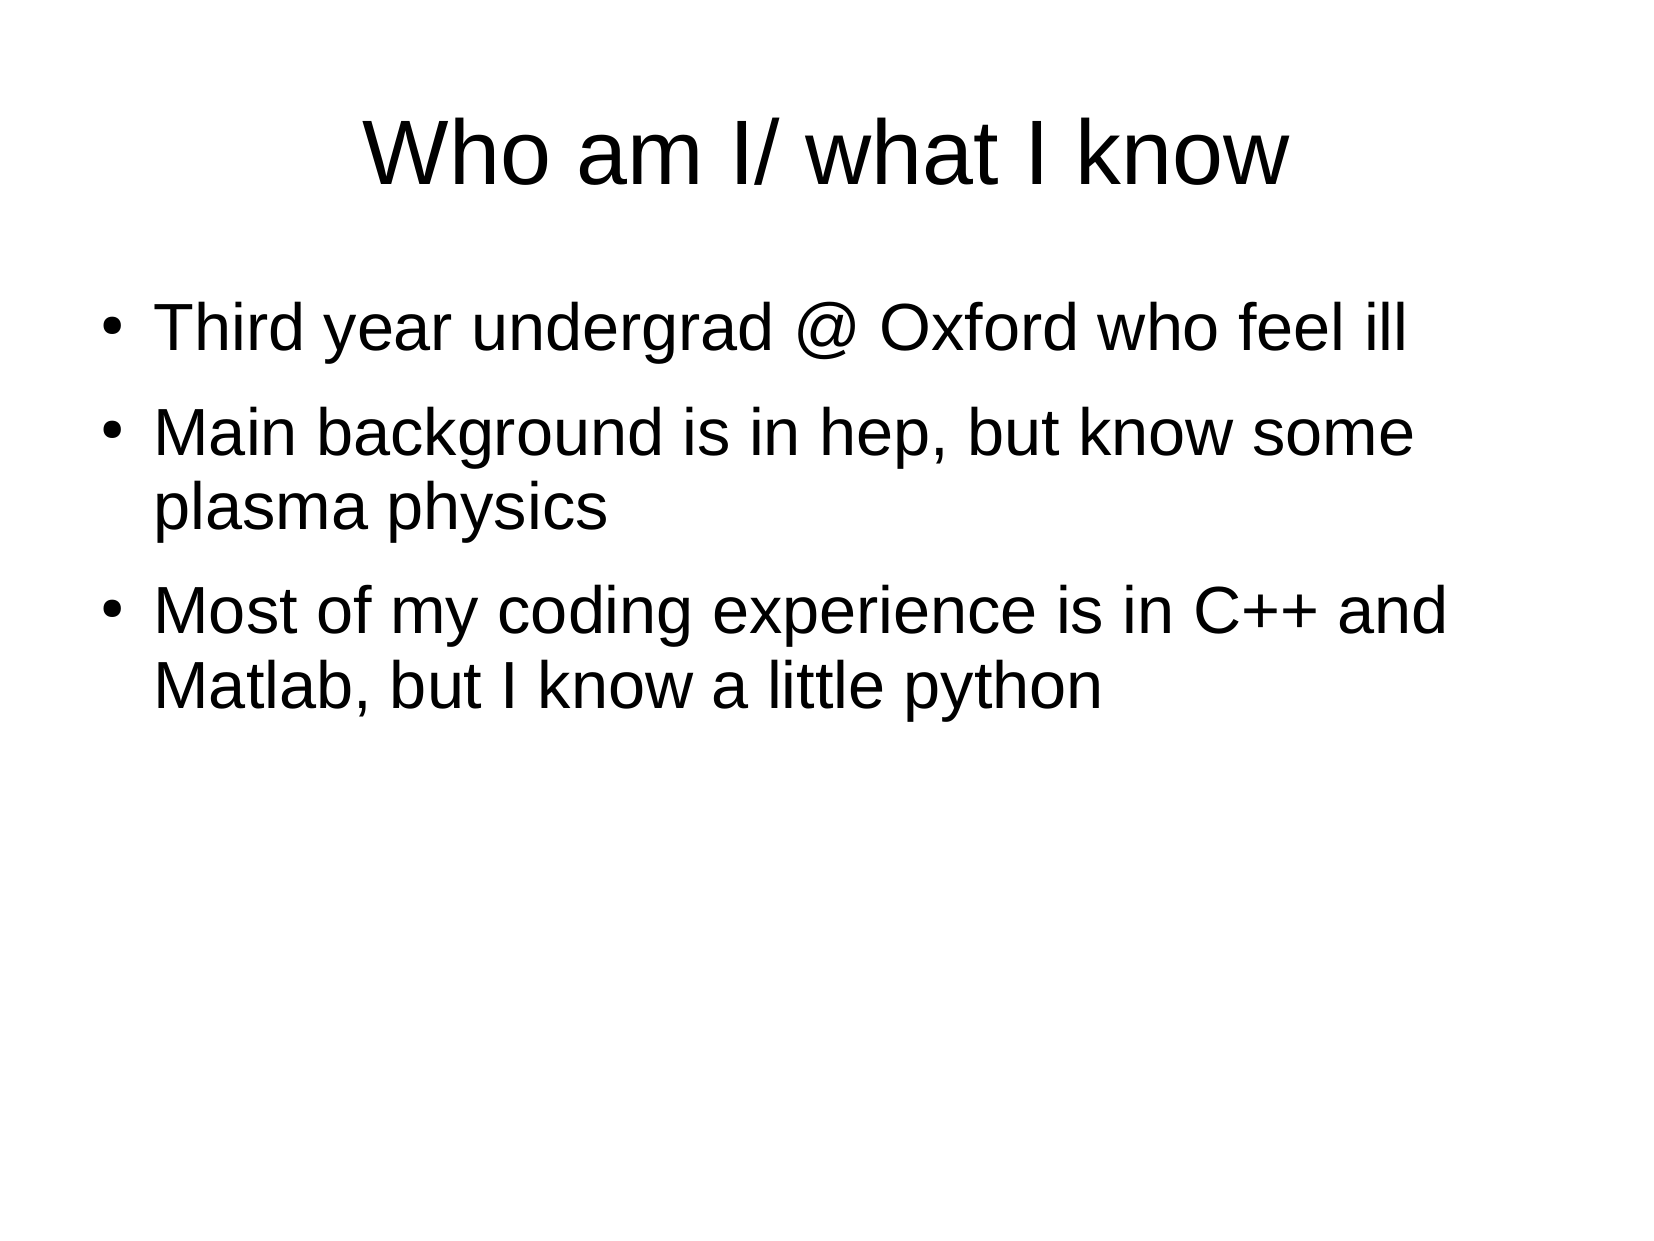

# Who am I/ what I know
Third year undergrad @ Oxford who feel ill
Main background is in hep, but know some plasma physics
Most of my coding experience is in C++ and Matlab, but I know a little python